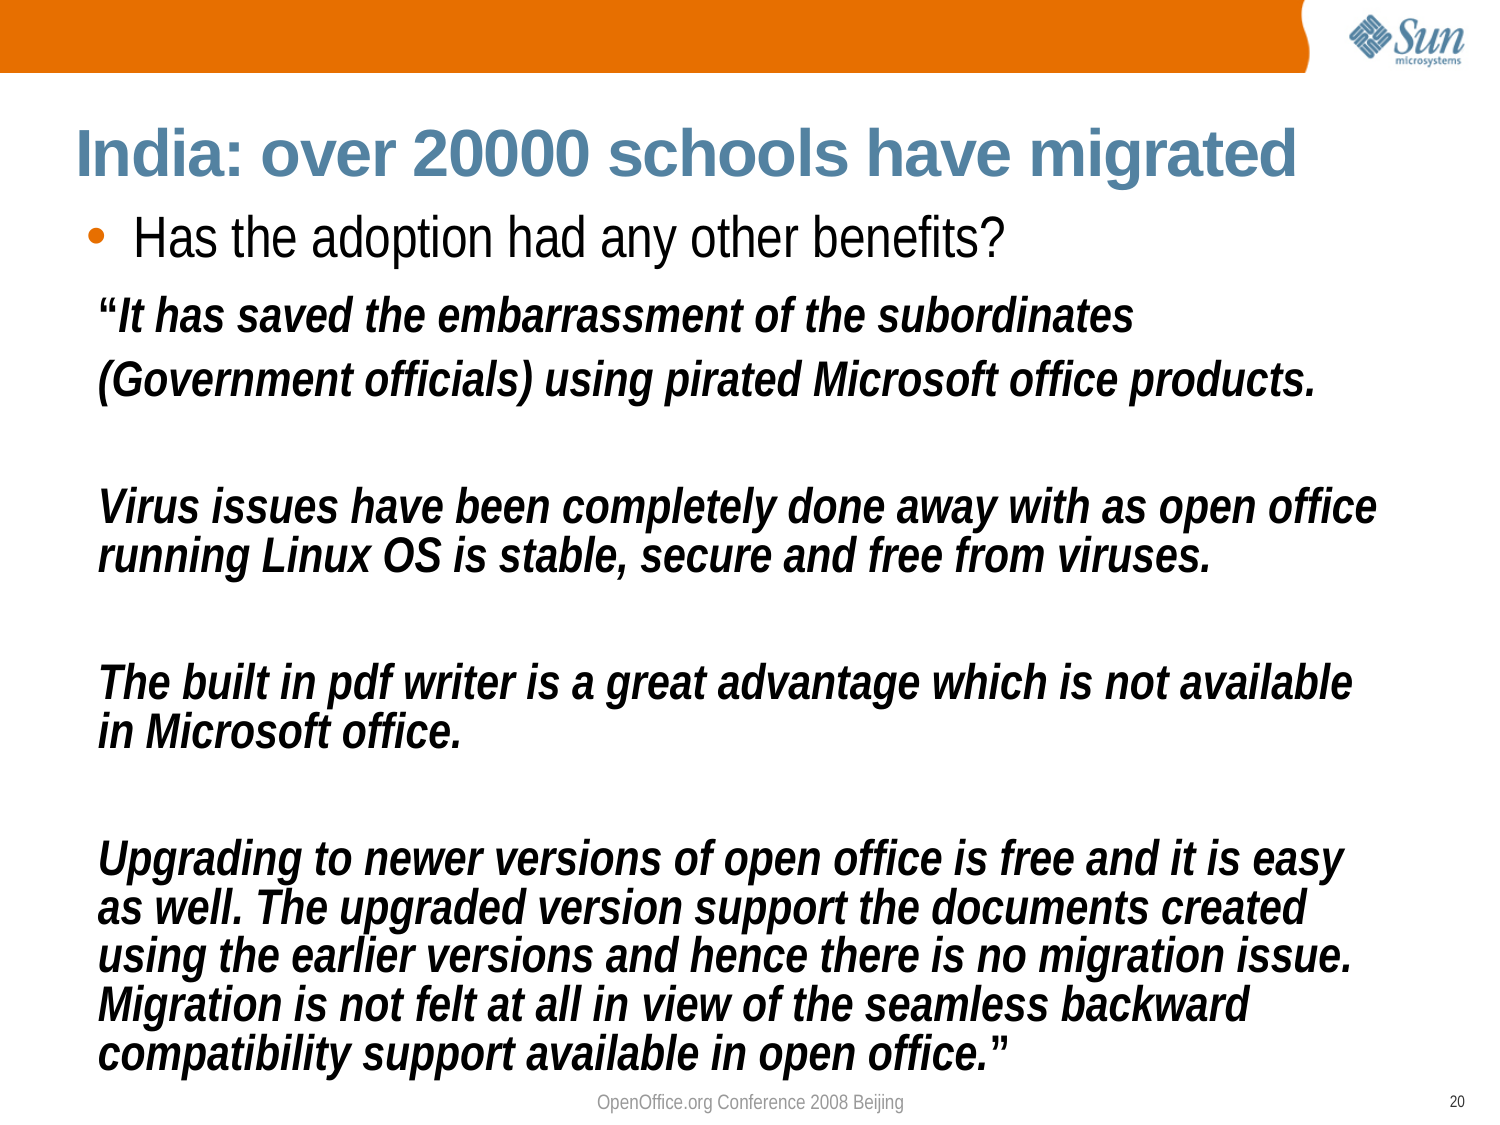

# India: over 20000 schools have migrated
Has the adoption had any other benefits?
“It has saved the embarrassment of the subordinates
(Government officials) using pirated Microsoft office products.
Virus issues have been completely done away with as open office running Linux OS is stable, secure and free from viruses.
The built in pdf writer is a great advantage which is not available in Microsoft office.
Upgrading to newer versions of open office is free and it is easy as well. The upgraded version support the documents created using the earlier versions and hence there is no migration issue. Migration is not felt at all in view of the seamless backward compatibility support available in open office.”